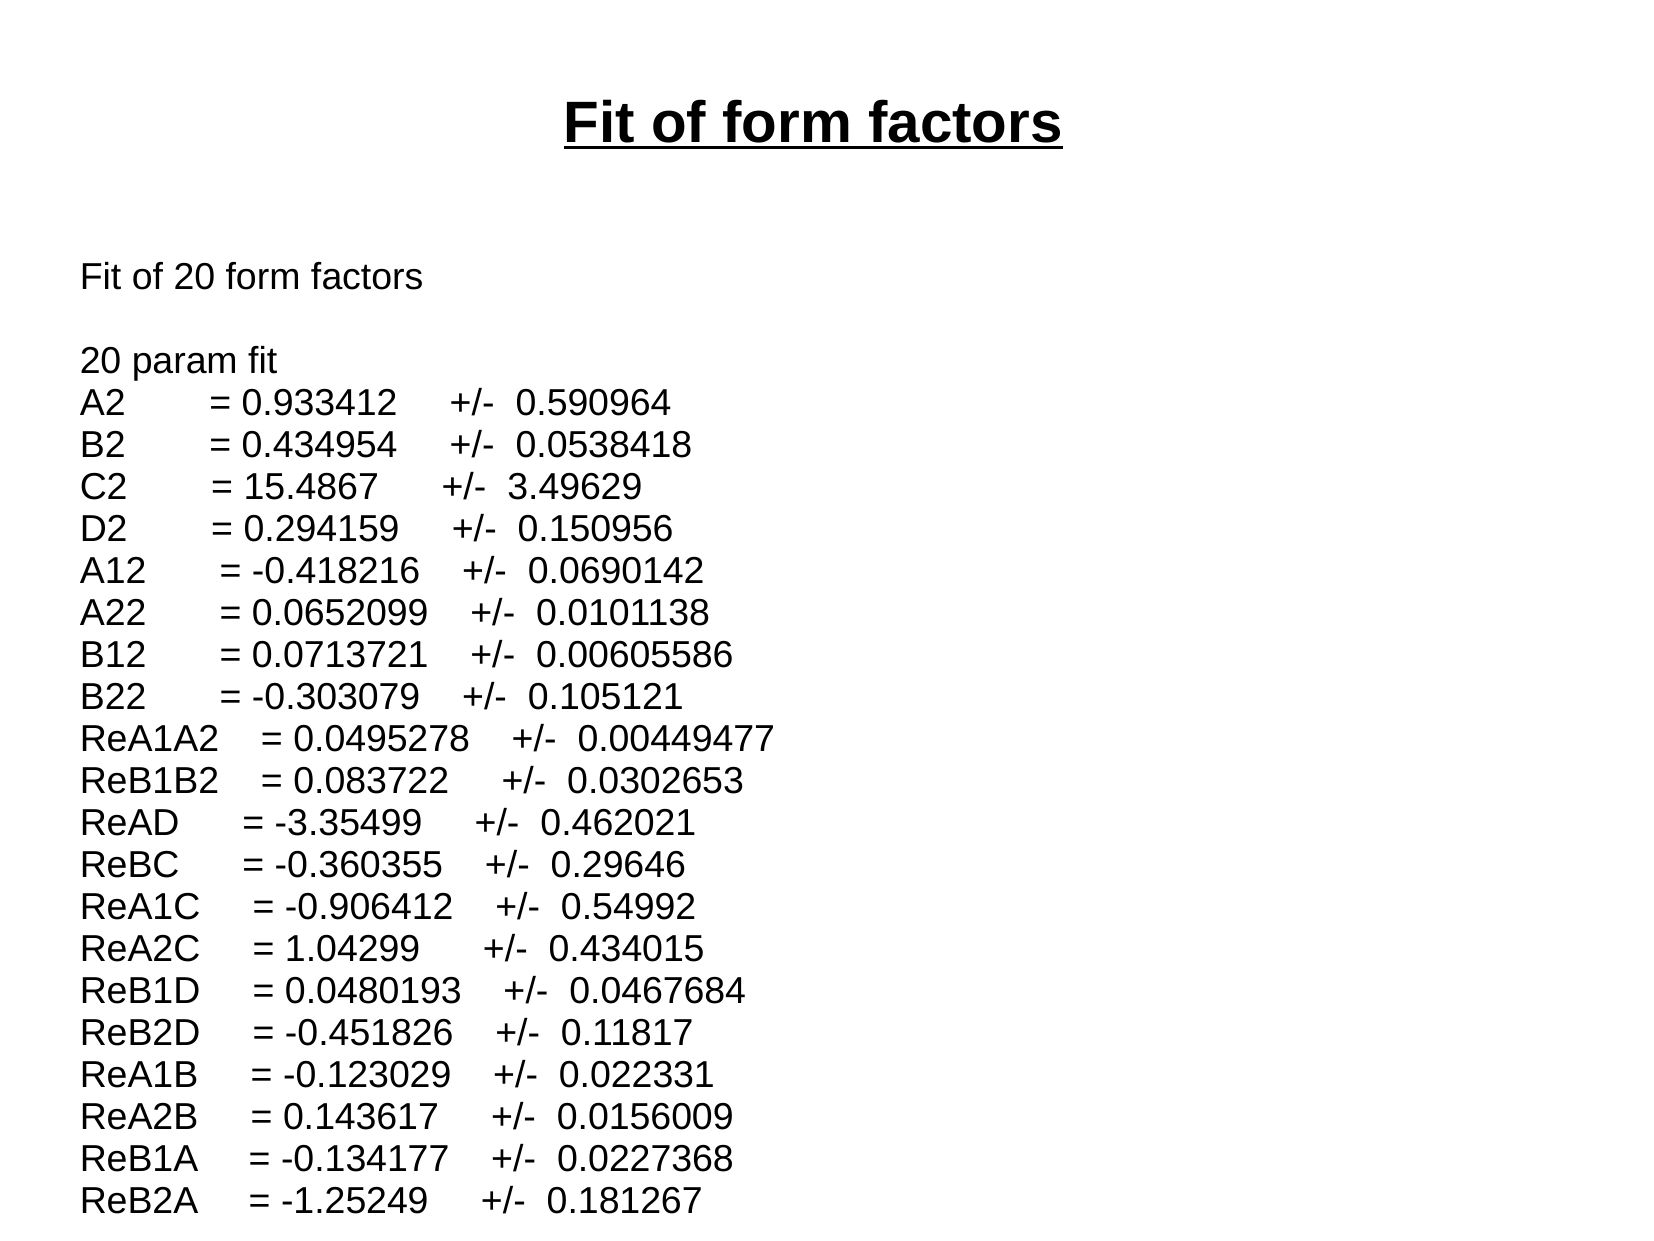

Fit of form factors
Fit of 20 form factors
20 param fit
A2 = 0.933412 +/- 0.590964
B2 = 0.434954 +/- 0.0538418
C2 = 15.4867 +/- 3.49629
D2 = 0.294159 +/- 0.150956
A12 = -0.418216 +/- 0.0690142
A22 = 0.0652099 +/- 0.0101138
B12 = 0.0713721 +/- 0.00605586
B22 = -0.303079 +/- 0.105121
ReA1A2 = 0.0495278 +/- 0.00449477
ReB1B2 = 0.083722 +/- 0.0302653
ReAD = -3.35499 +/- 0.462021
ReBC = -0.360355 +/- 0.29646
ReA1C = -0.906412 +/- 0.54992
ReA2C = 1.04299 +/- 0.434015
ReB1D = 0.0480193 +/- 0.0467684
ReB2D = -0.451826 +/- 0.11817
ReA1B = -0.123029 +/- 0.022331
ReA2B = 0.143617 +/- 0.0156009
ReB1A = -0.134177 +/- 0.0227368
ReB2A = -1.25249 +/- 0.181267